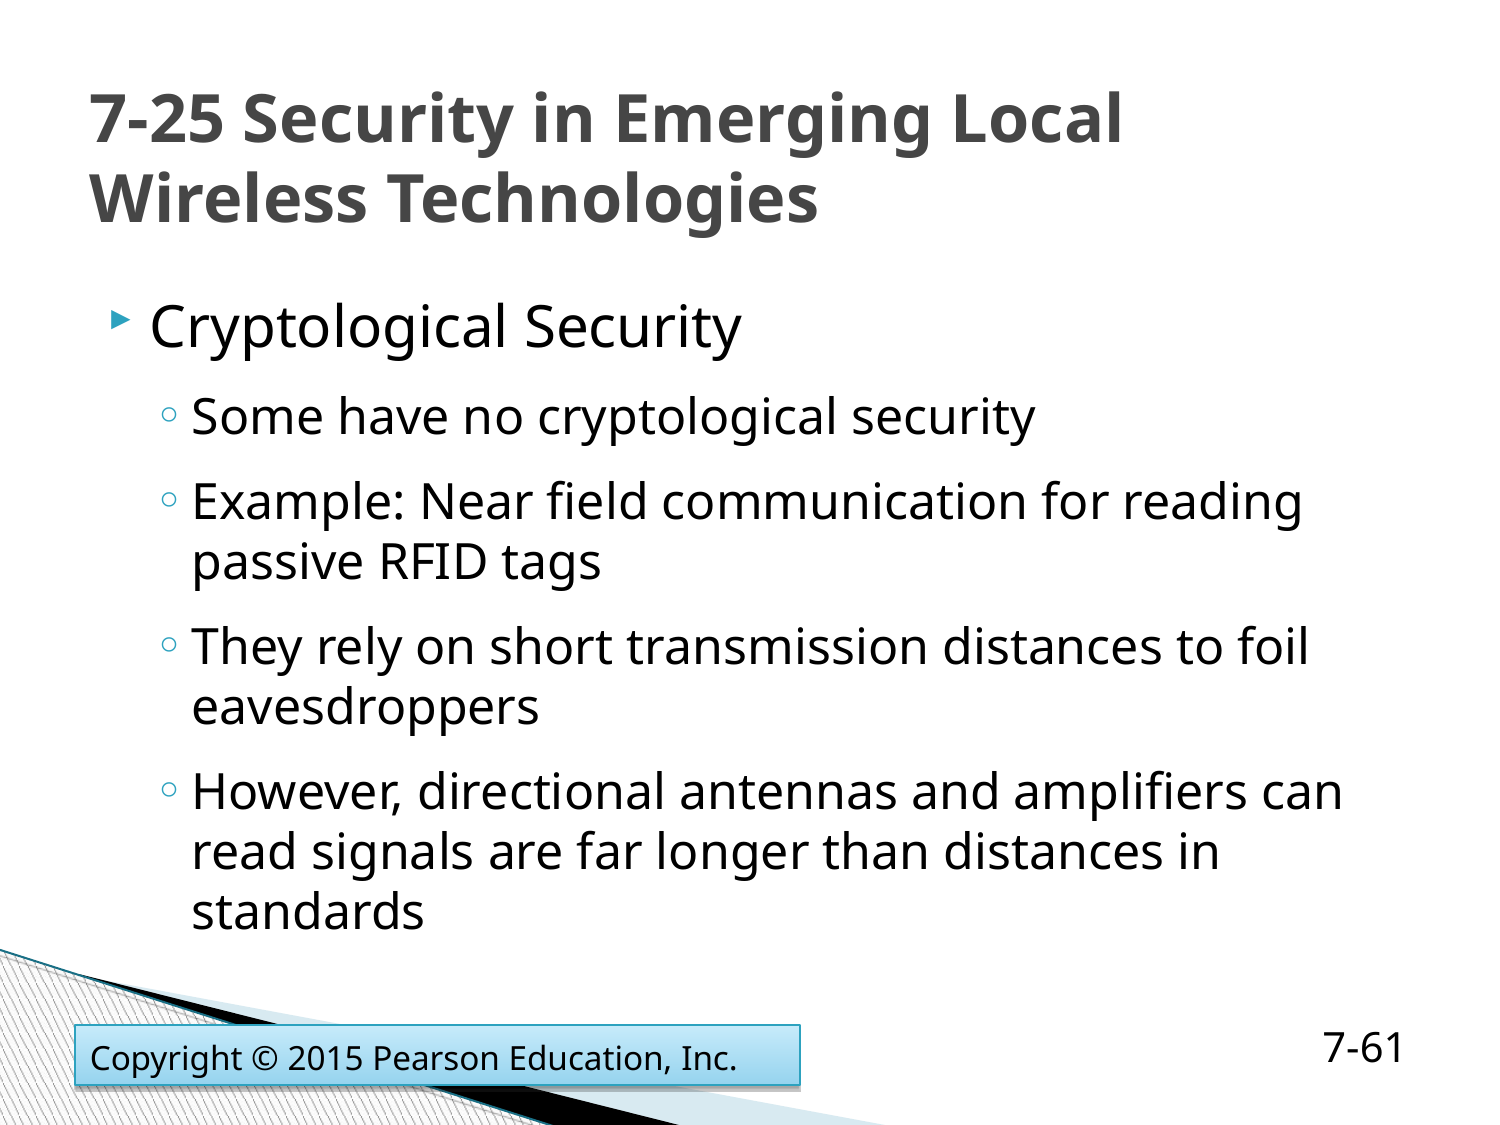

7-25 Security in Emerging Local Wireless Technologies
# Cryptological Security
Some have no cryptological security
Example: Near field communication for reading passive RFID tags
They rely on short transmission distances to foil eavesdroppers
However, directional antennas and amplifiers can read signals are far longer than distances in standards
Copyright © 2015 Pearson Education, Inc.